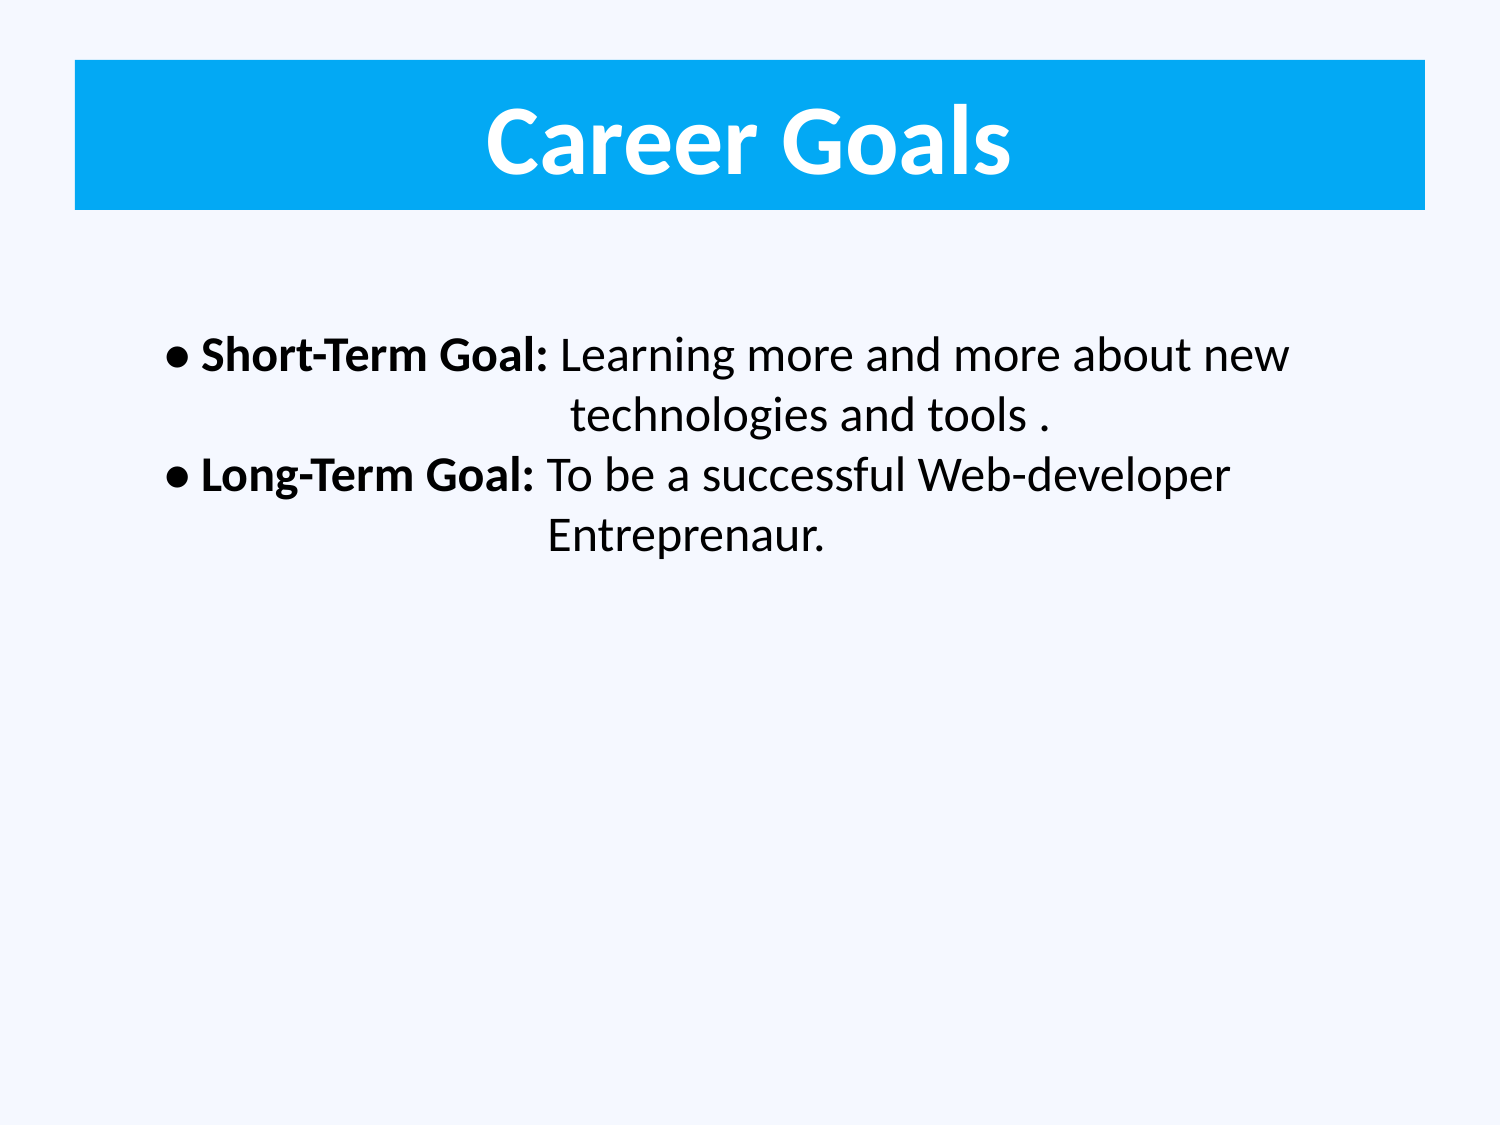

Career Goals
• Short-Term Goal: Learning more and more about new technologies and tools .
• Long-Term Goal: To be a successful Web-developer Entreprenaur.